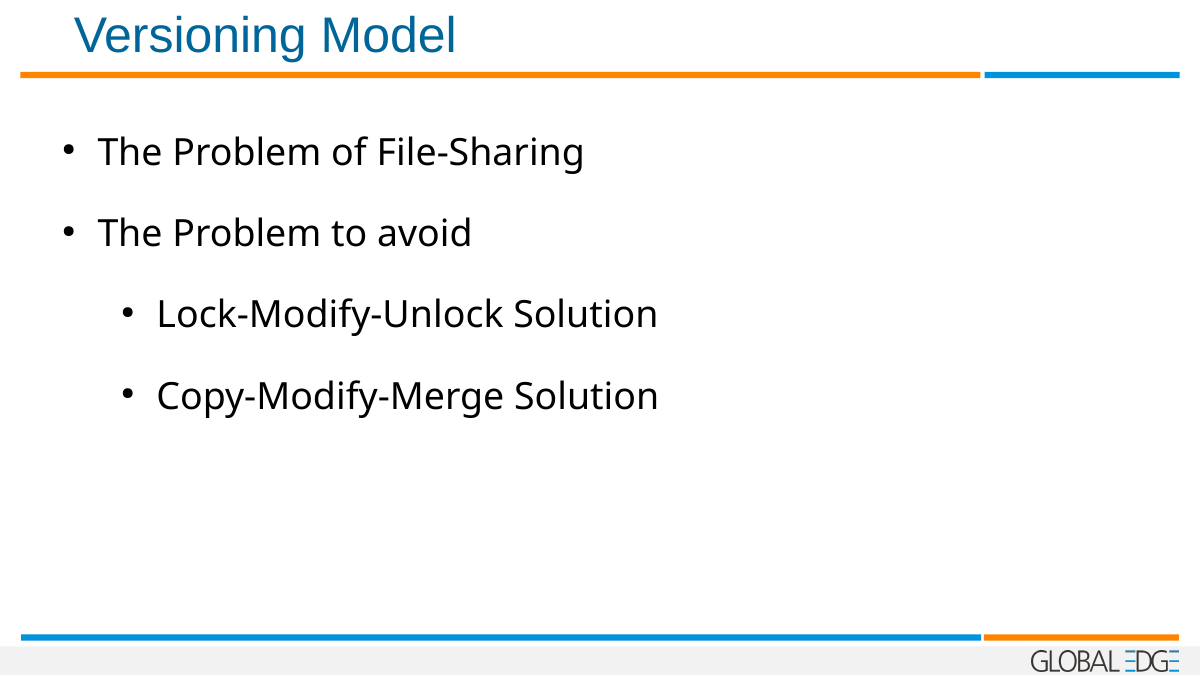

Versioning Model
The Problem of File-Sharing
The Problem to avoid
Lock-Modify-Unlock Solution
Copy-Modify-Merge Solution